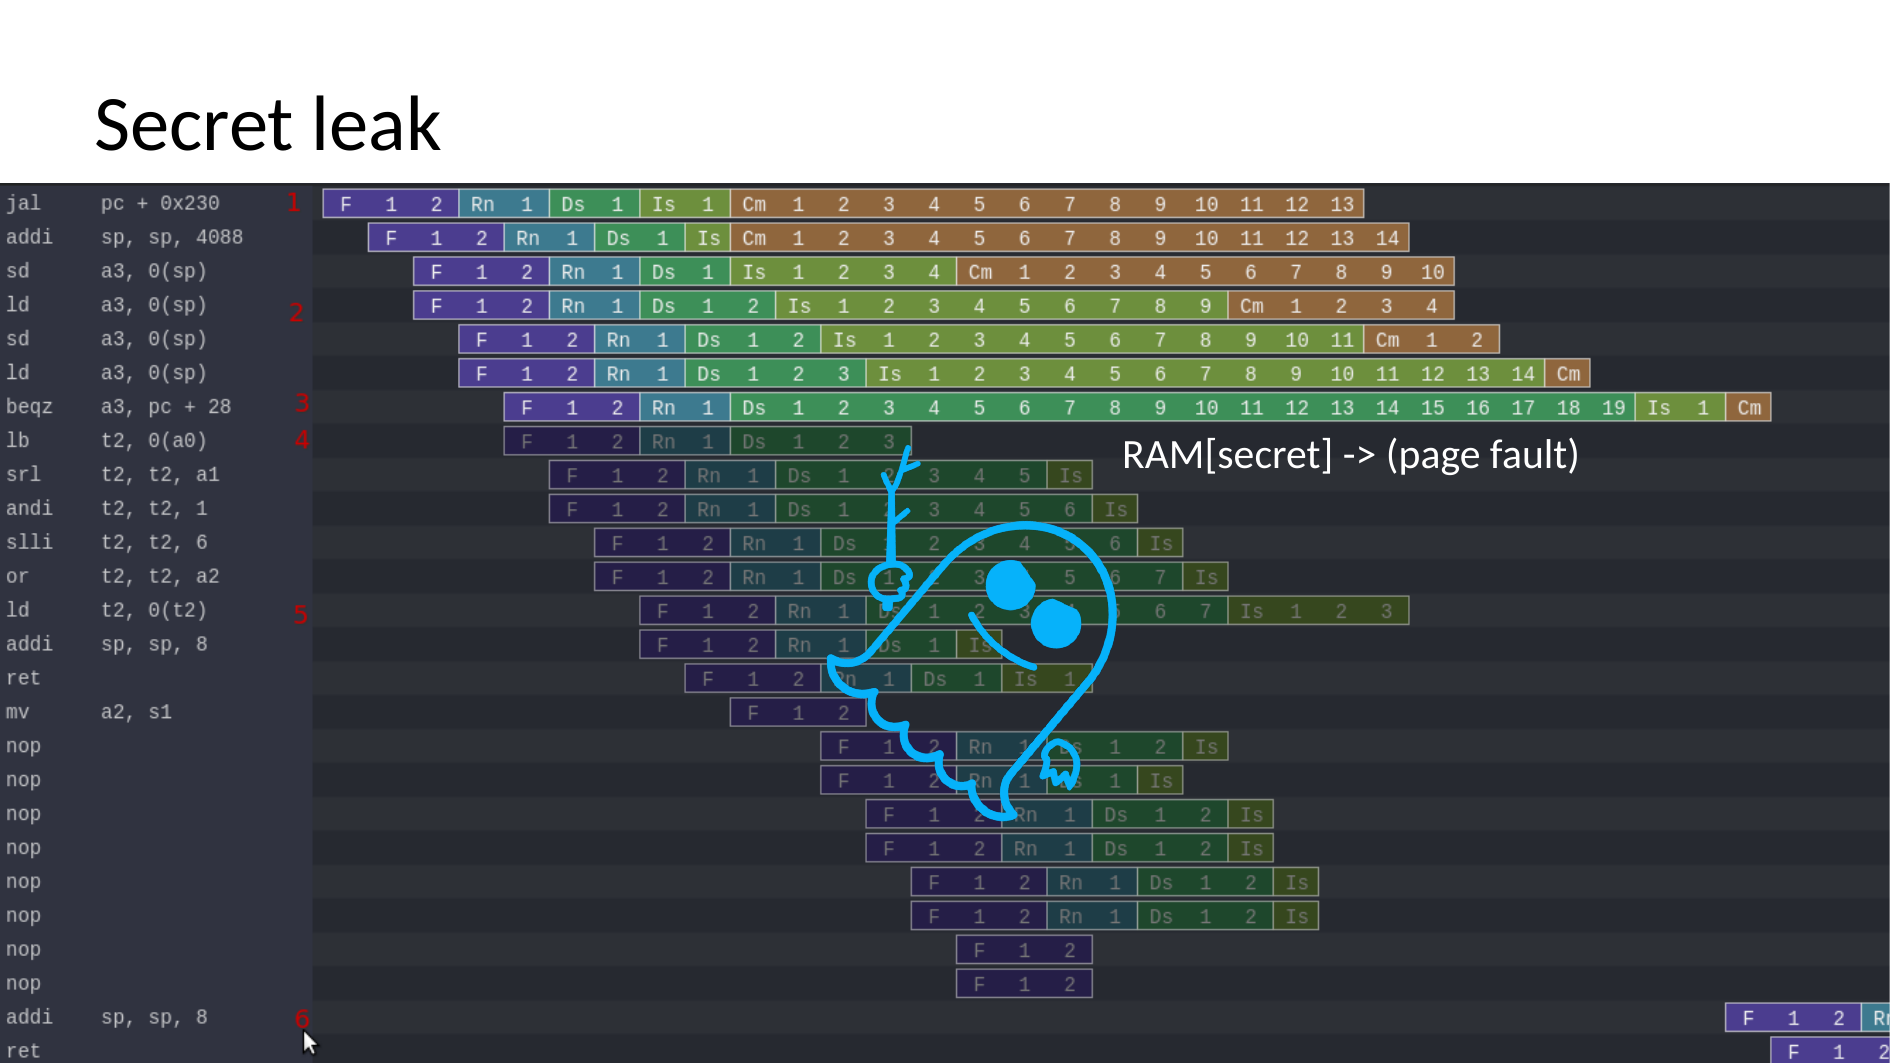

# Secret leak
Spectre
RAM[secret] -> (page fault)